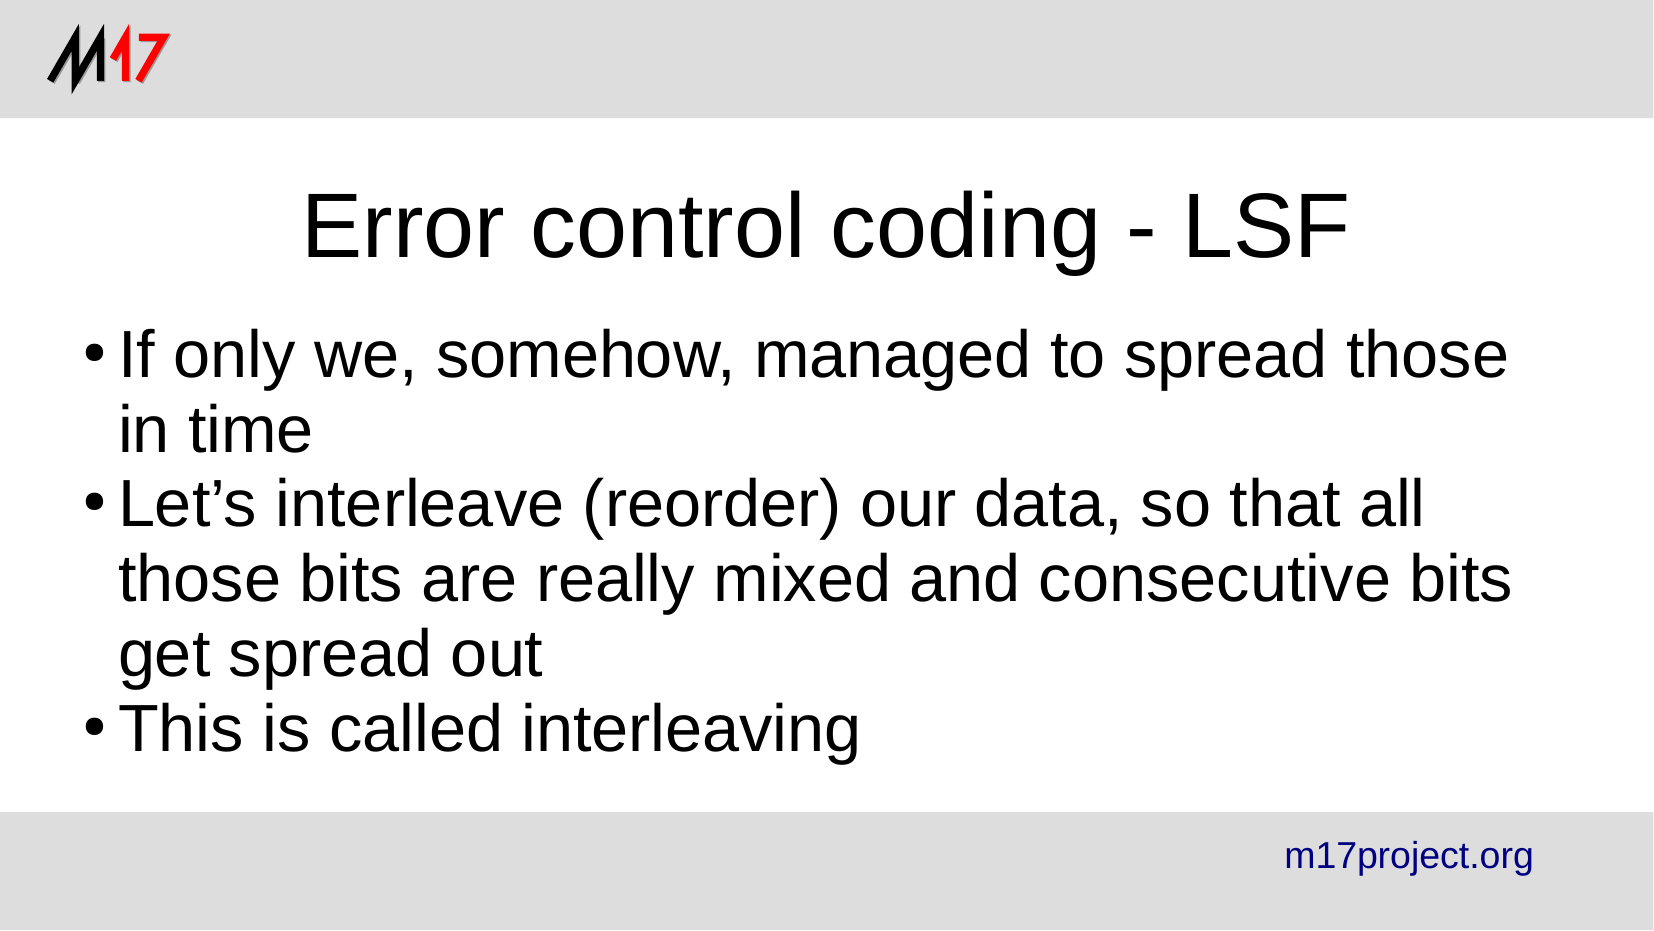

# Error control coding - LSF
If only we, somehow, managed to spread those in time
Let’s interleave (reorder) our data, so that all those bits are really mixed and consecutive bits get spread out
This is called interleaving
m17project.org